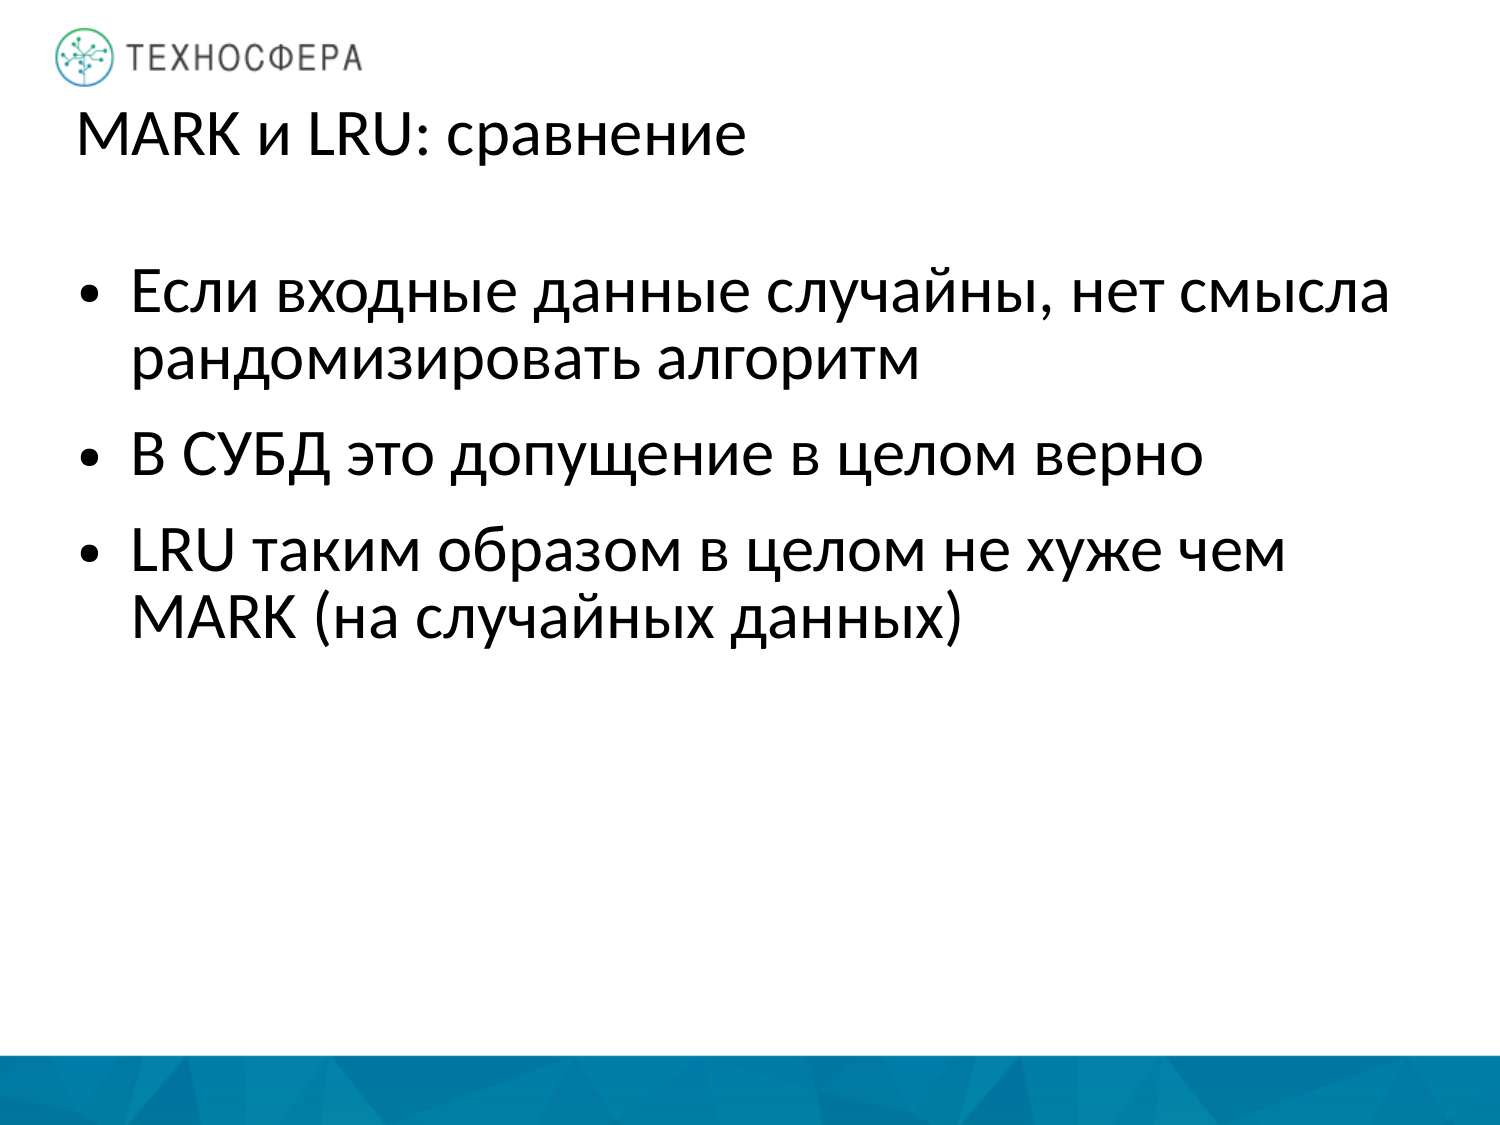

# MARK и LRU: сравнение
Если входные данные случайны, нет смысла рандомизировать алгоритм
В СУБД это допущение в целом верно
LRU таким образом в целом не хуже чем MARK (на случайных данных)